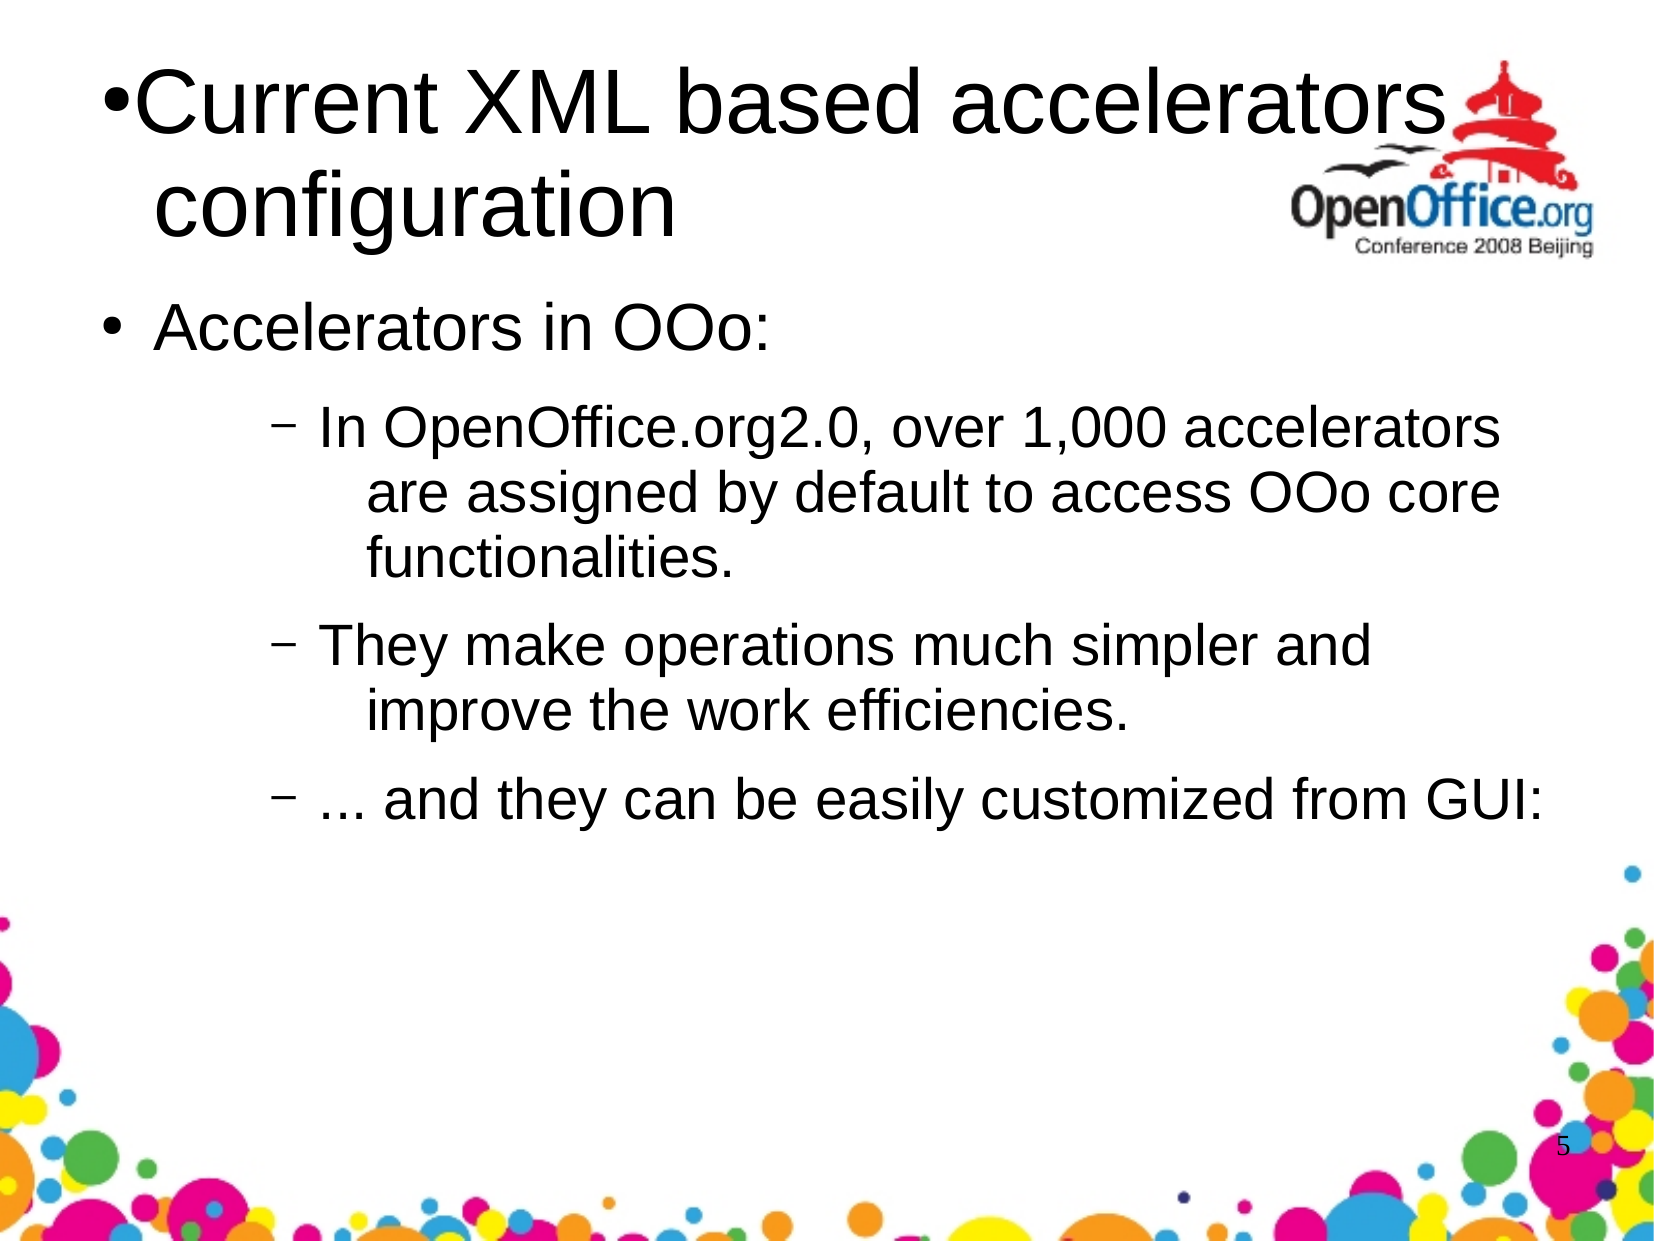

# Current XML based accelerators configuration
Accelerators in OOo:
In OpenOffice.org2.0, over 1,000 accelerators are assigned by default to access OOo core functionalities.
They make operations much simpler and improve the work efficiencies.
... and they can be easily customized from GUI:
5